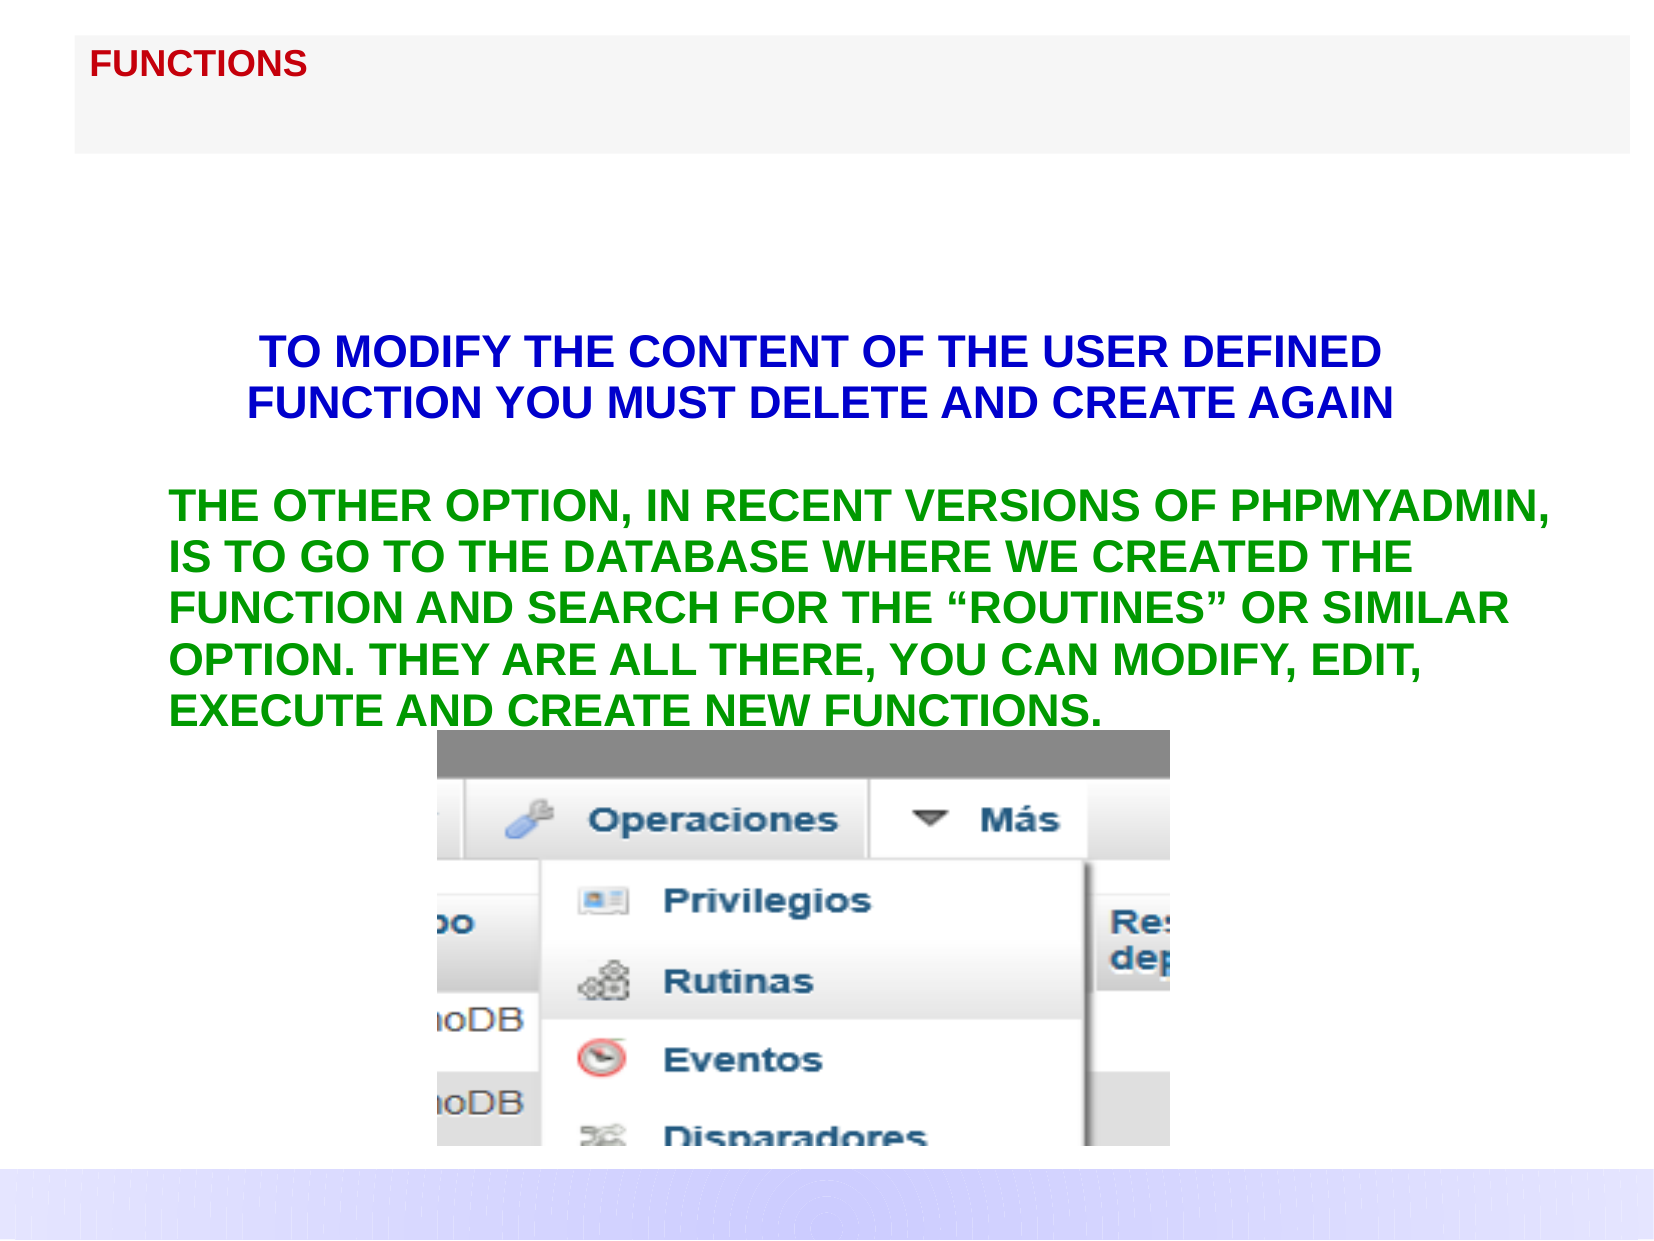

FUNCTIONS
TO MODIFY THE CONTENT OF THE USER DEFINED FUNCTION YOU MUST DELETE AND CREATE AGAIN
THE OTHER OPTION, IN RECENT VERSIONS OF PHPMYADMIN, IS TO GO TO THE DATABASE WHERE WE CREATED THE FUNCTION AND SEARCH FOR THE “ROUTINES” OR SIMILAR OPTION. THEY ARE ALL THERE, YOU CAN MODIFY, EDIT, EXECUTE AND CREATE NEW FUNCTIONS.